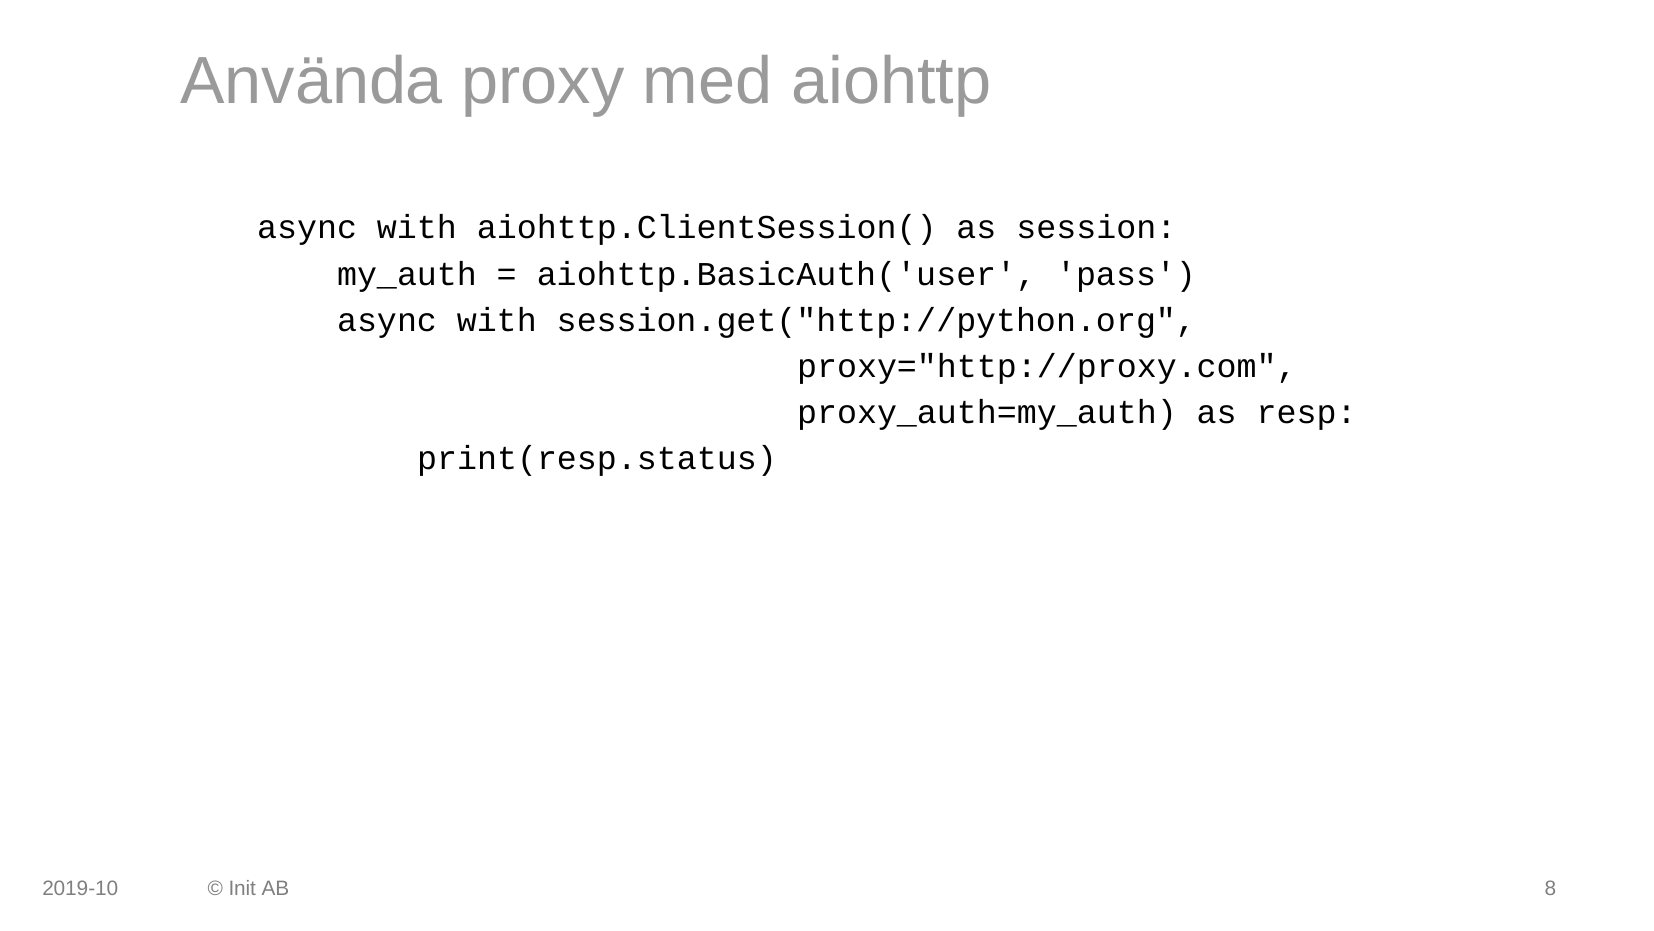

Använda proxy med aiohttp
async with aiohttp.ClientSession() as session:
 my_auth = aiohttp.BasicAuth('user', 'pass')
 async with session.get("http://python.org",
 proxy="http://proxy.com",
 proxy_auth=my_auth) as resp:
 print(resp.status)
2019-10
© Init AB